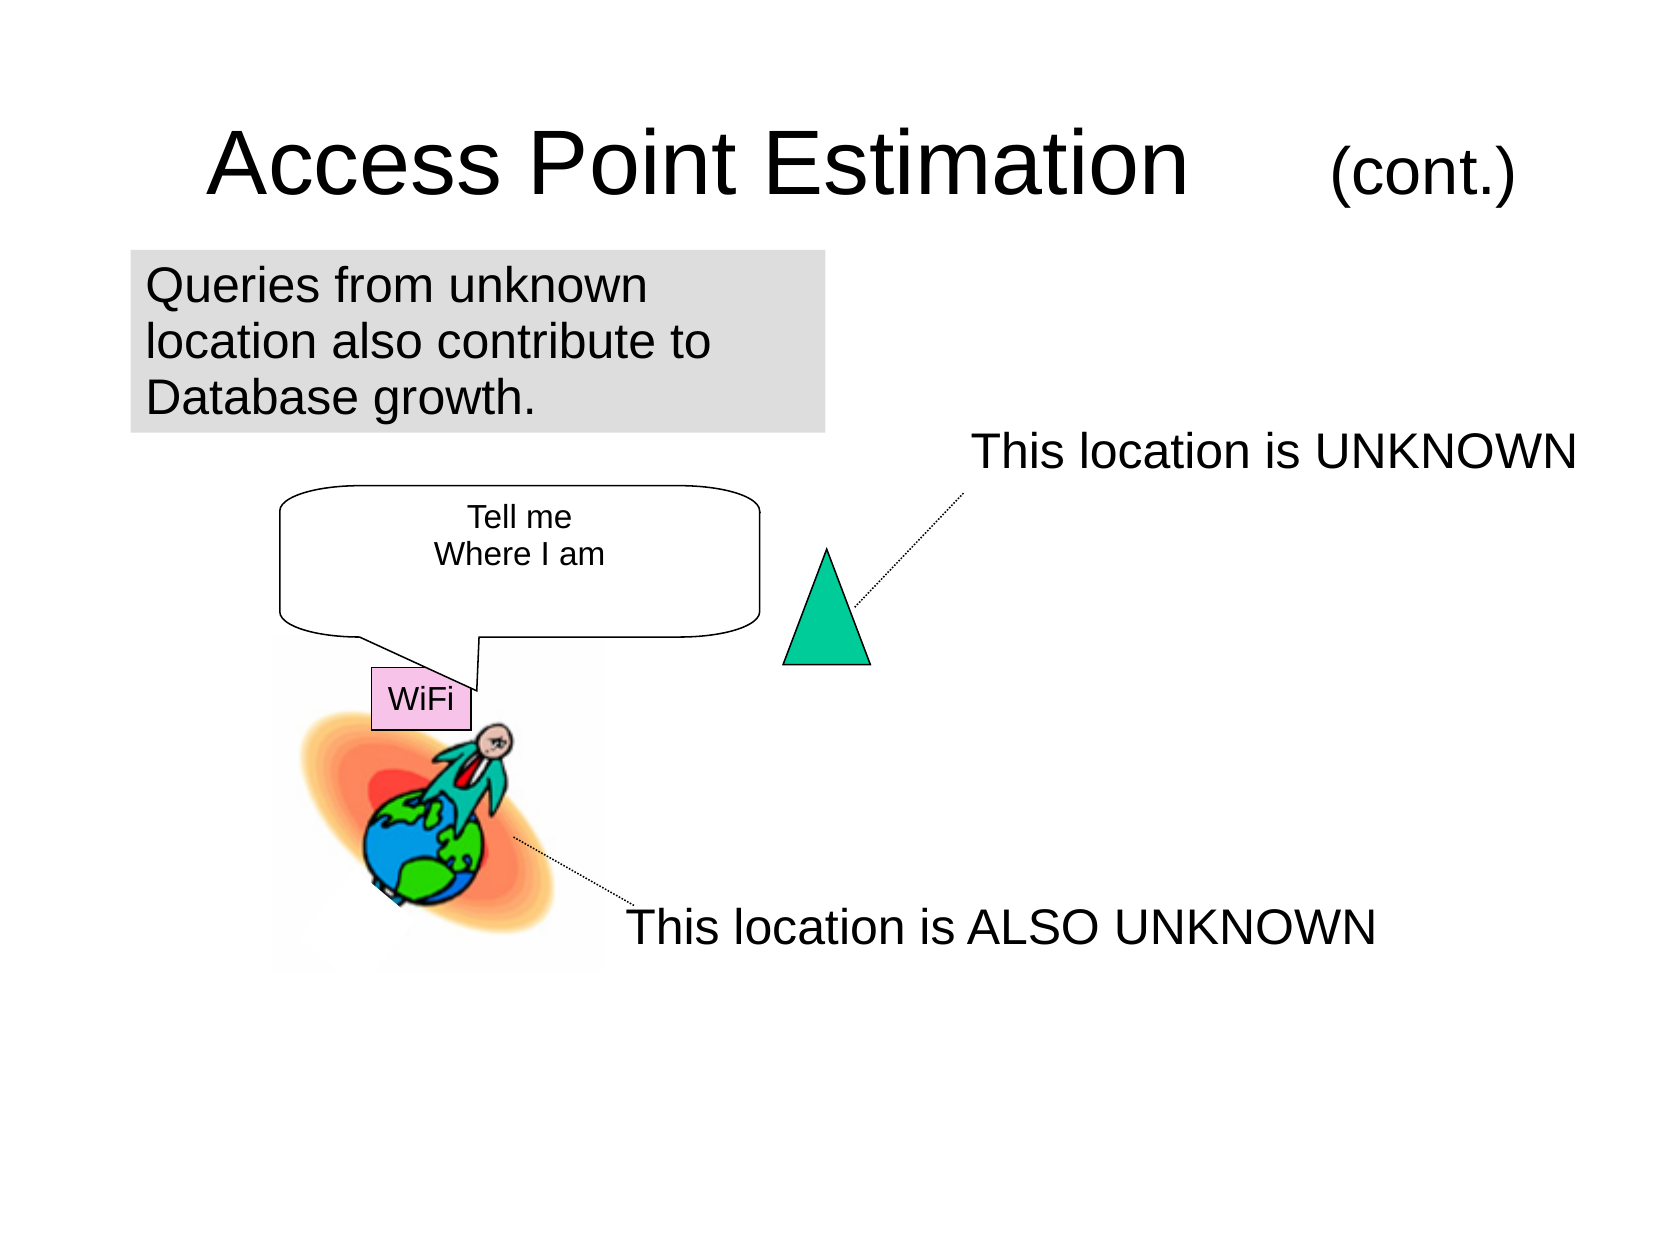

Access Point Estimation　(cont.)‏
Queries from unknown location also contribute to Database growth.
This location is UNKNOWN
Tell me
Where I am
Query
(tell me Where I am)‏
WiFi
This location is ALSO UNKNOWN